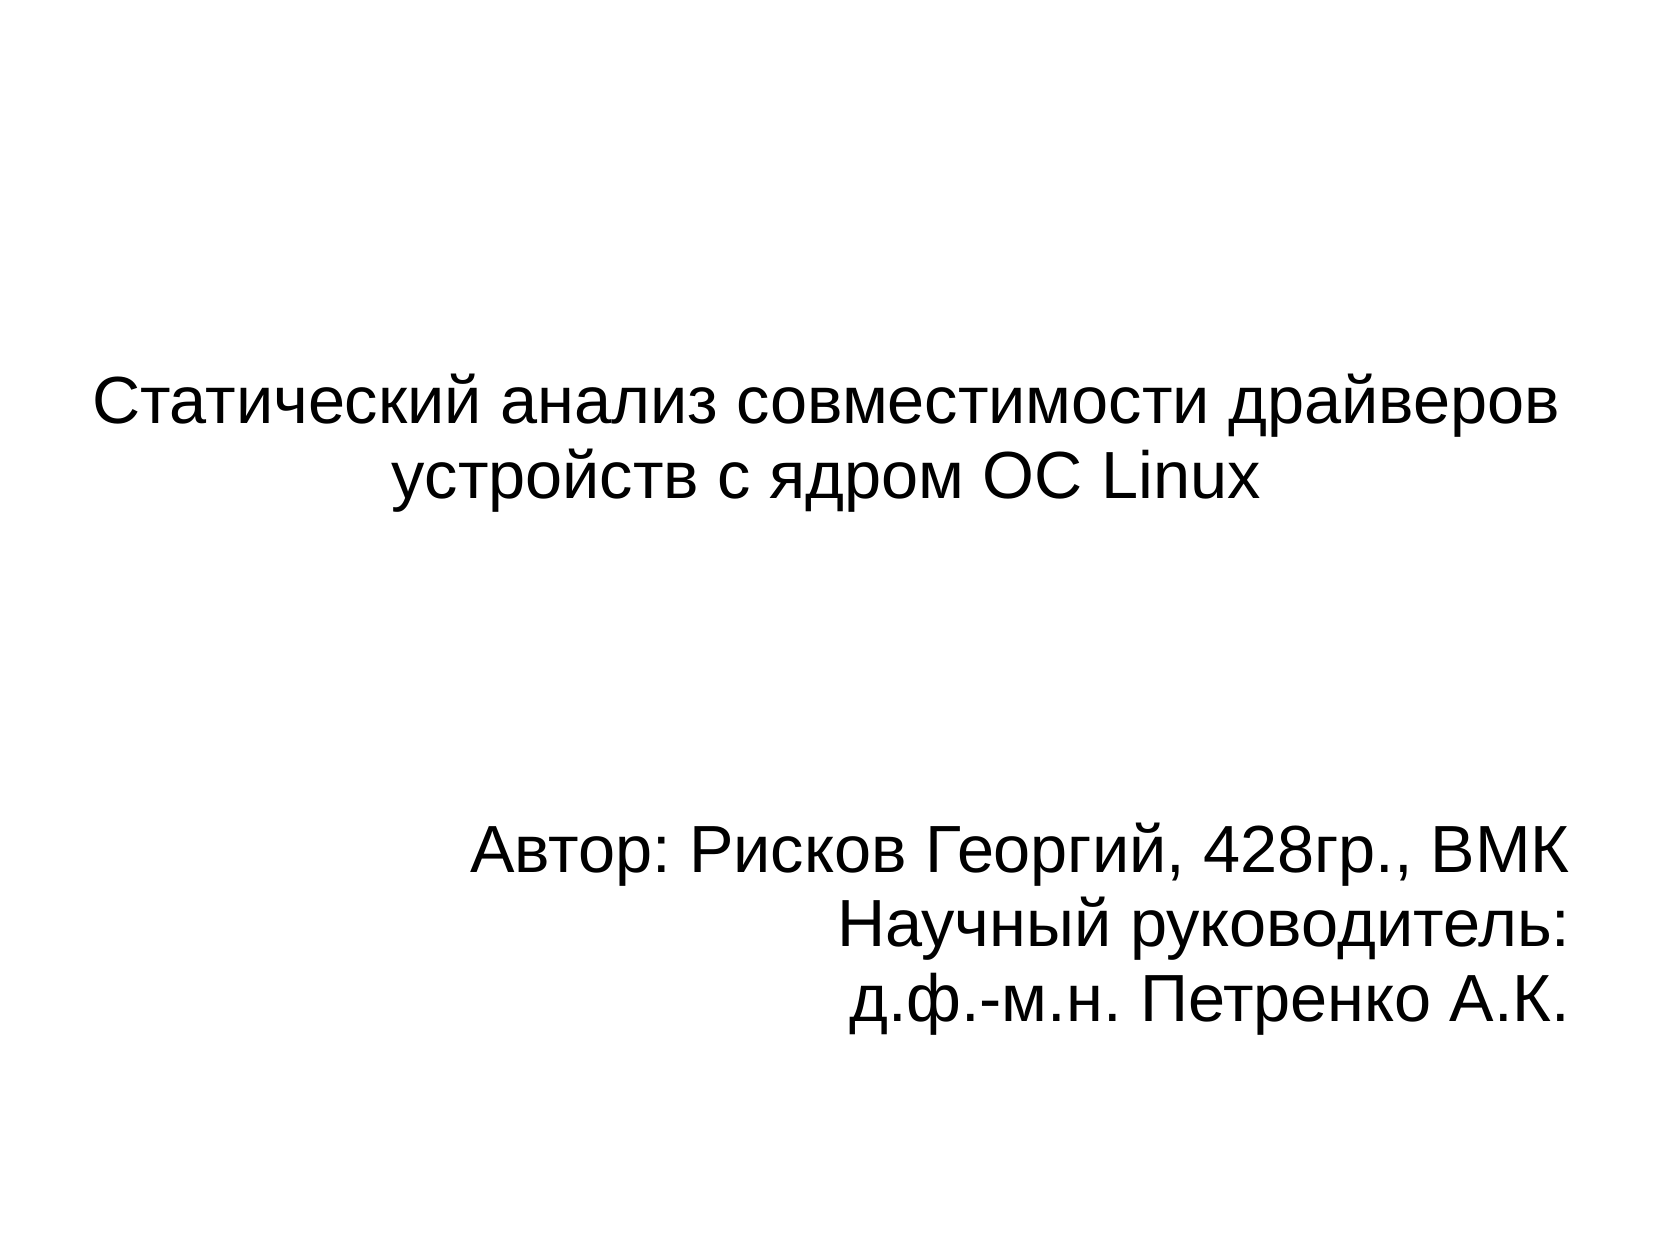

Статический анализ совместимости драйверов устройств с ядром ОС Linux
Автор: Рисков Георгий, 428гр., ВМК
Научный руководитель:
д.ф.-м.н. Петренко А.К.